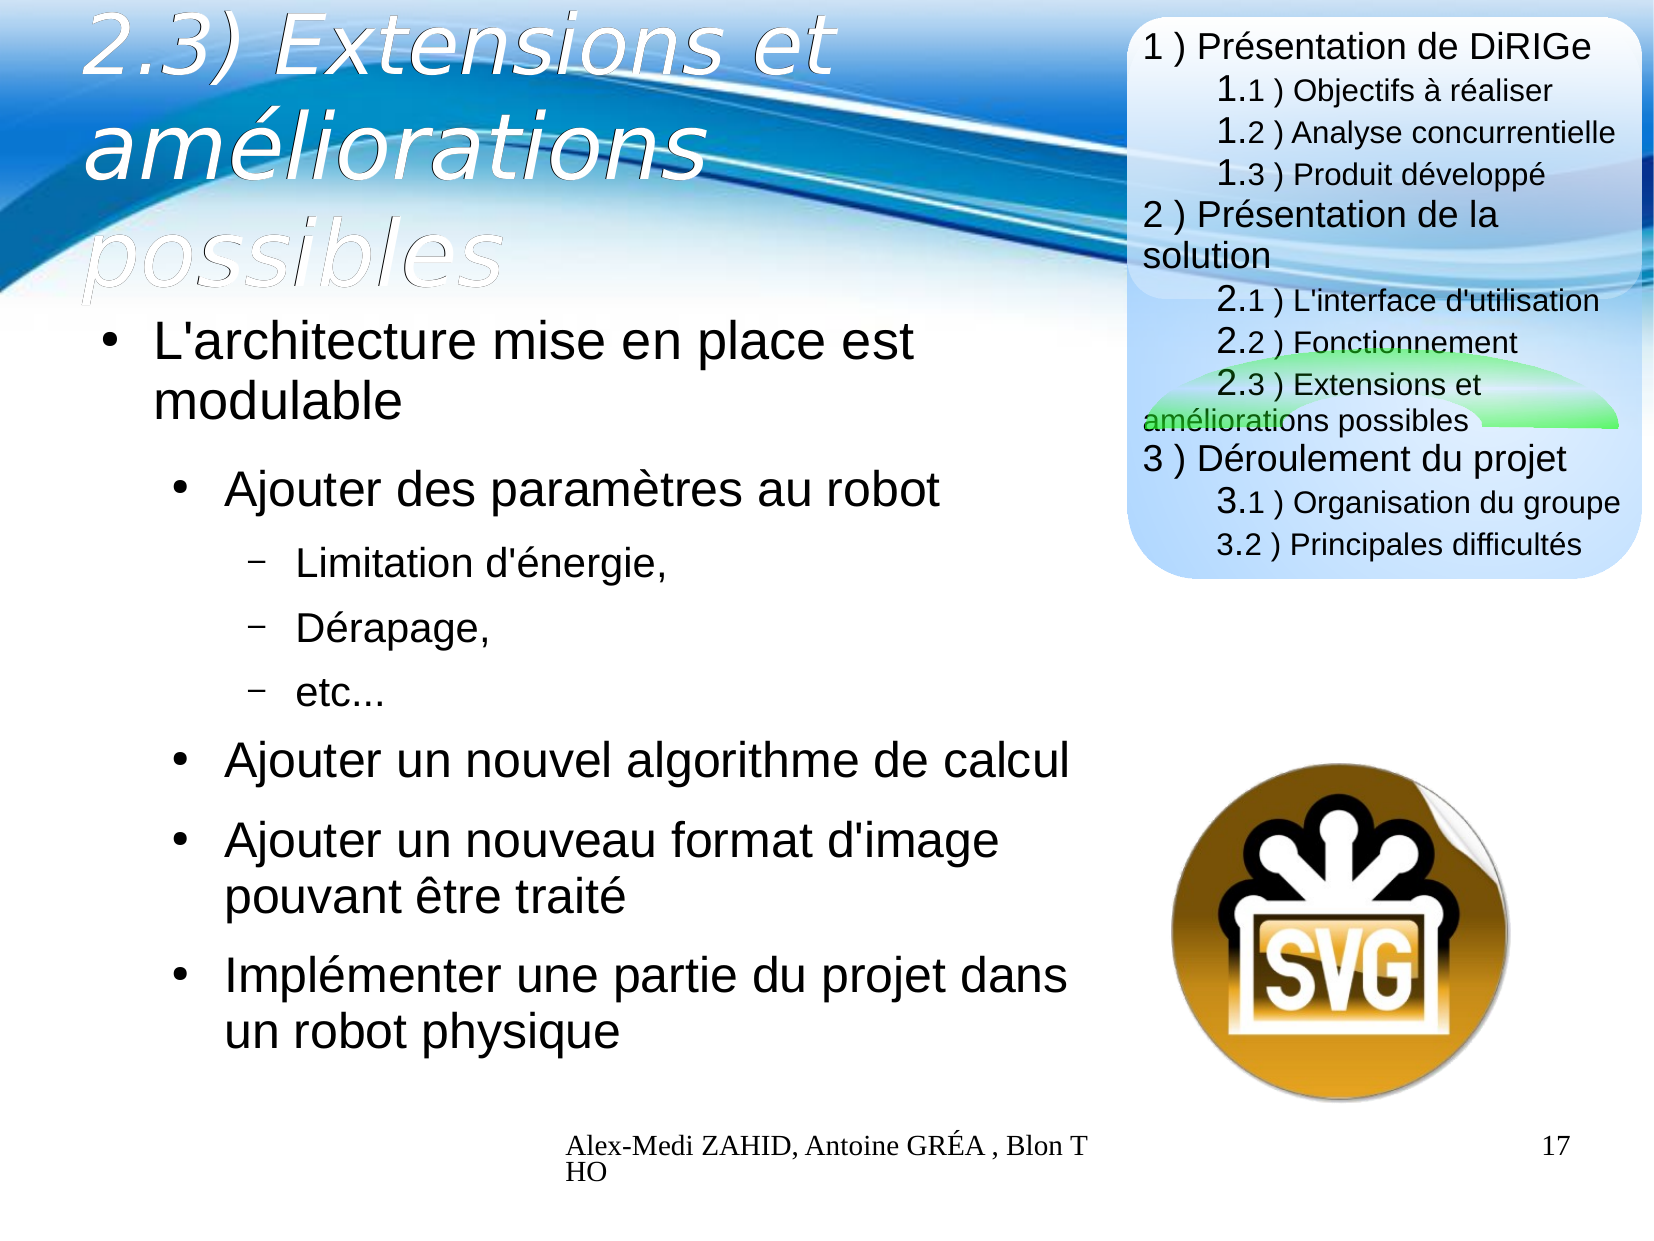

# 2.3) Extensions et améliorations possibles
L'architecture mise en place est modulable
Ajouter des paramètres au robot
Limitation d'énergie,
Dérapage,
etc...
Ajouter un nouvel algorithme de calcul
Ajouter un nouveau format d'image pouvant être traité
Implémenter une partie du projet dans un robot physique
Alex-Medi ZAHID, Antoine GRÉA , Blon THO
17